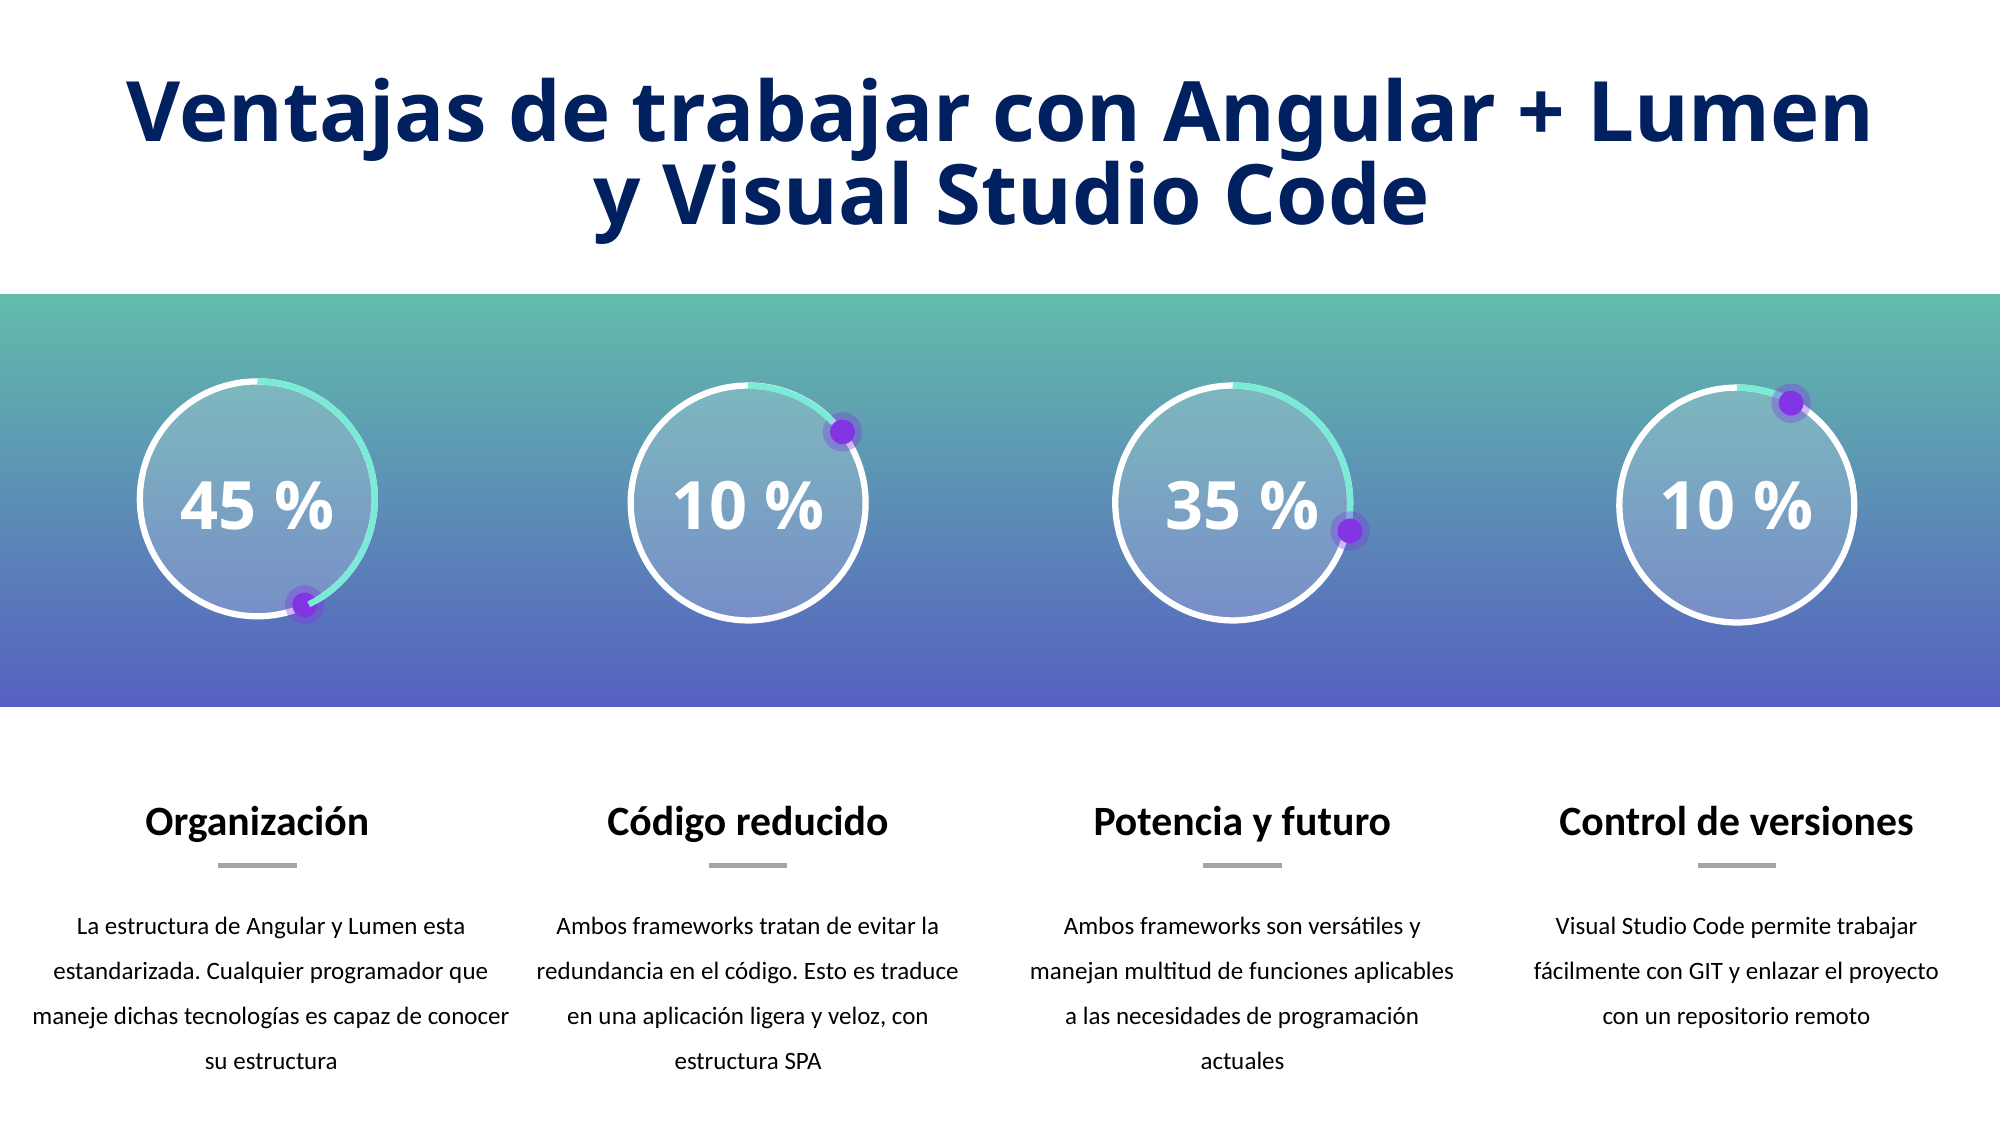

# Diapositiva de recursos humanos 7
Ventajas de trabajar con Angular + Lumen
y Visual Studio Code
10 %
45 %
10 %
35 %
Organización
Código reducido
Potencia y futuro
Control de versiones
La estructura de Angular y Lumen esta estandarizada. Cualquier programador que maneje dichas tecnologías es capaz de conocer su estructura
Ambos frameworks tratan de evitar la redundancia en el código. Esto es traduce en una aplicación ligera y veloz, con estructura SPA
Ambos frameworks son versátiles y manejan multitud de funciones aplicables a las necesidades de programación actuales
Visual Studio Code permite trabajar fácilmente con GIT y enlazar el proyecto con un repositorio remoto